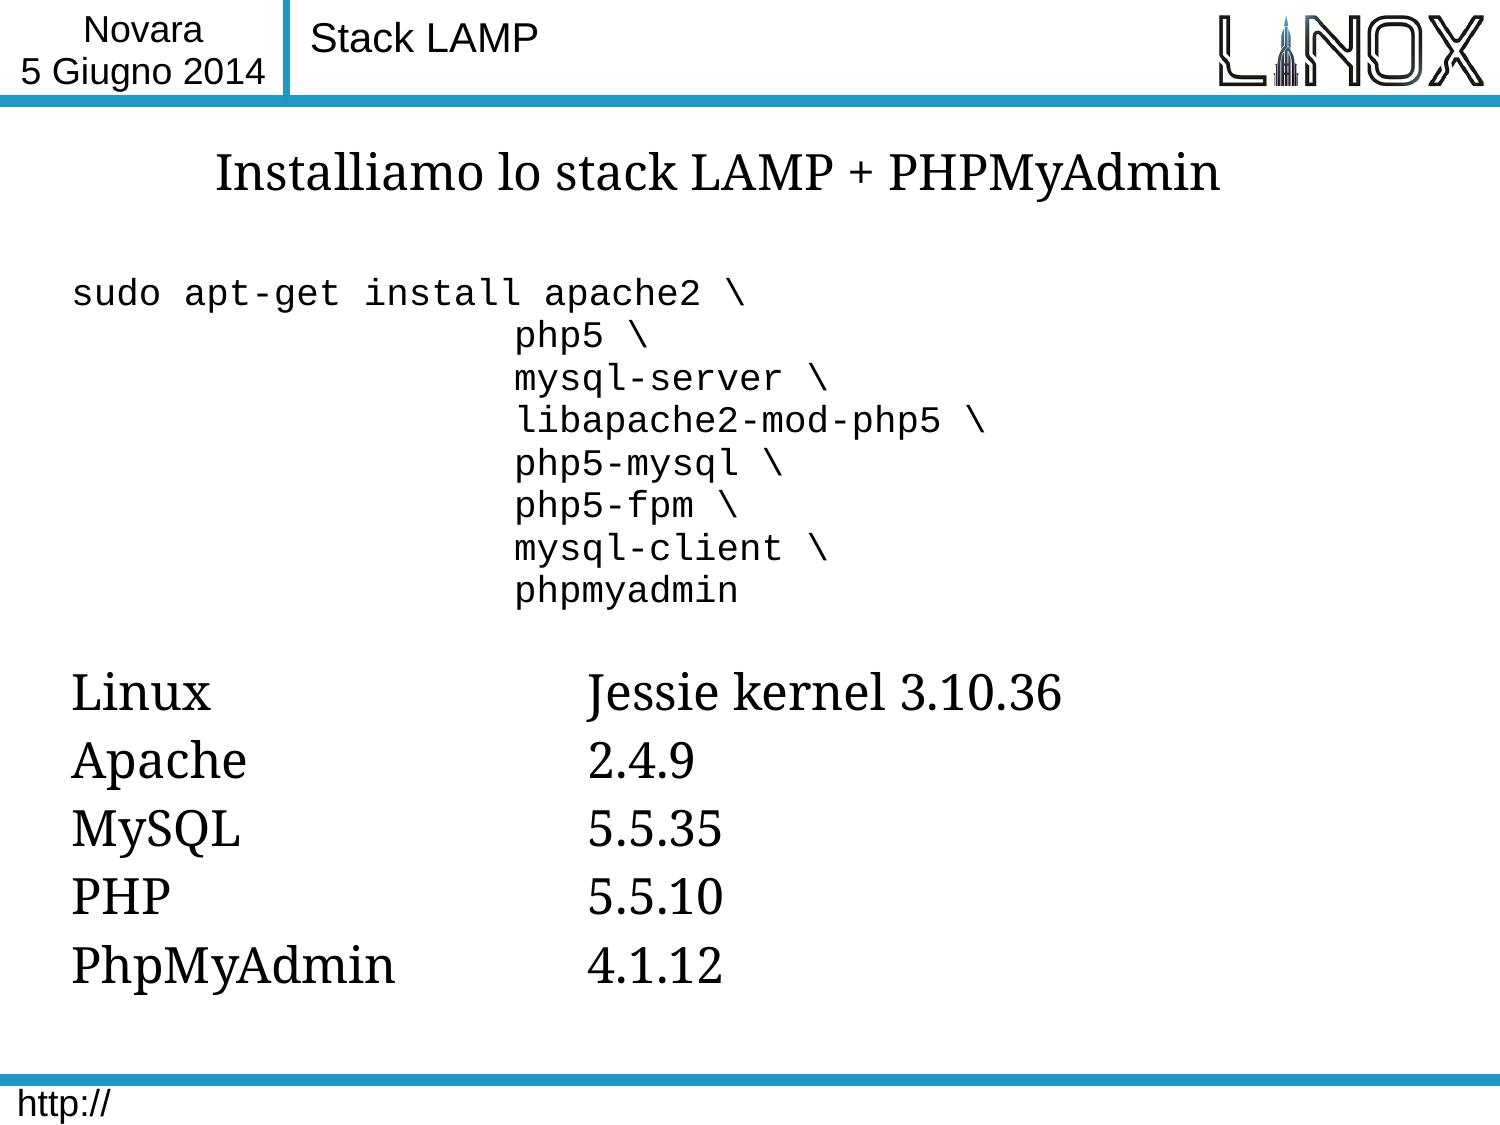

# Stack LAMP
Installiamo lo stack LAMP + PHPMyAdmin
sudo apt-get install apache2 \
						php5 \
						mysql-server \
						libapache2-mod-php5 \
						php5-mysql \
						php5-fpm \
						mysql-client \
						phpmyadmin
Linux						Jessie kernel 3.10.36
Apache					2.4.9
MySQL					5.5.35
PHP						5.5.10
PhpMyAdmin			4.1.12